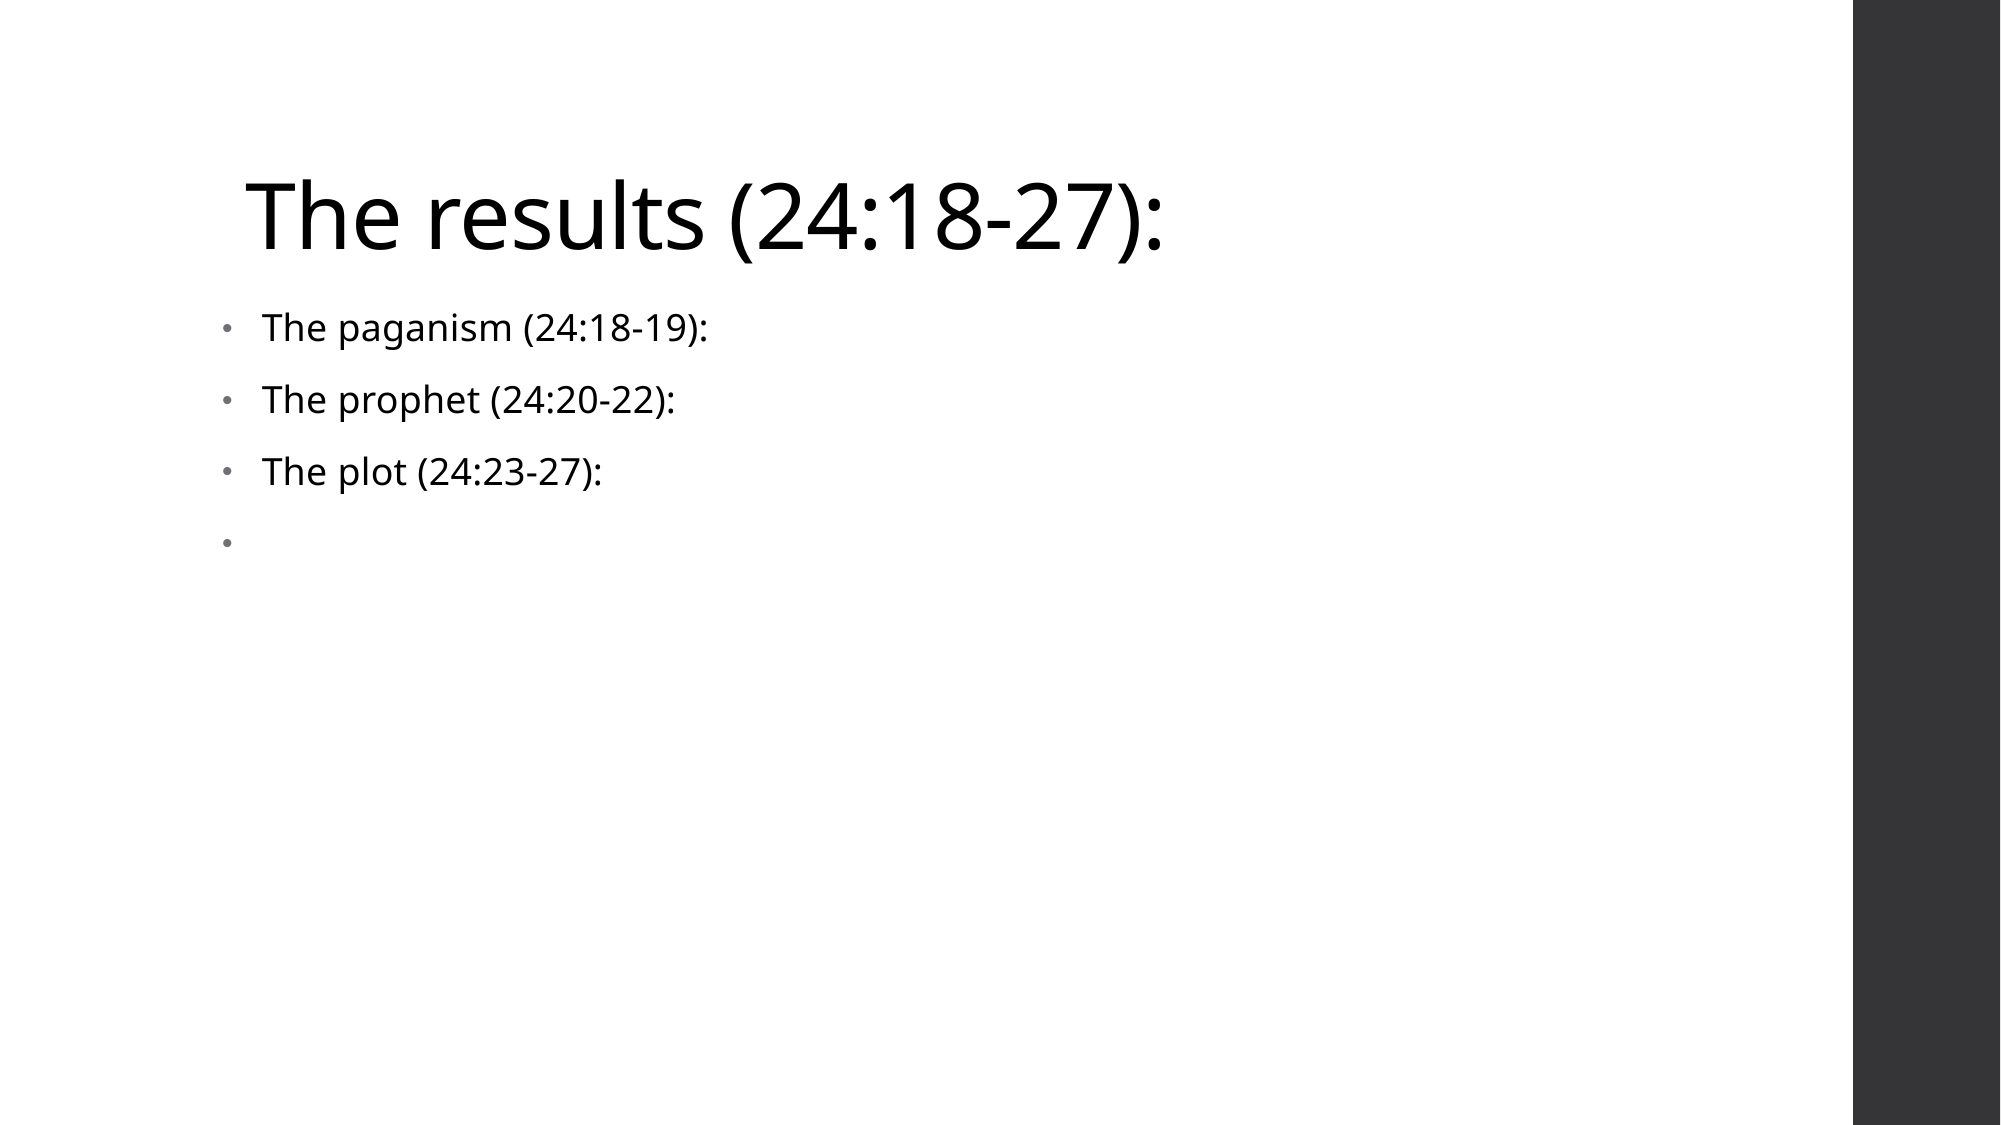

# The results (24:18-27):
 The paganism (24:18-19):
 The prophet (24:20-22):
 The plot (24:23-27):